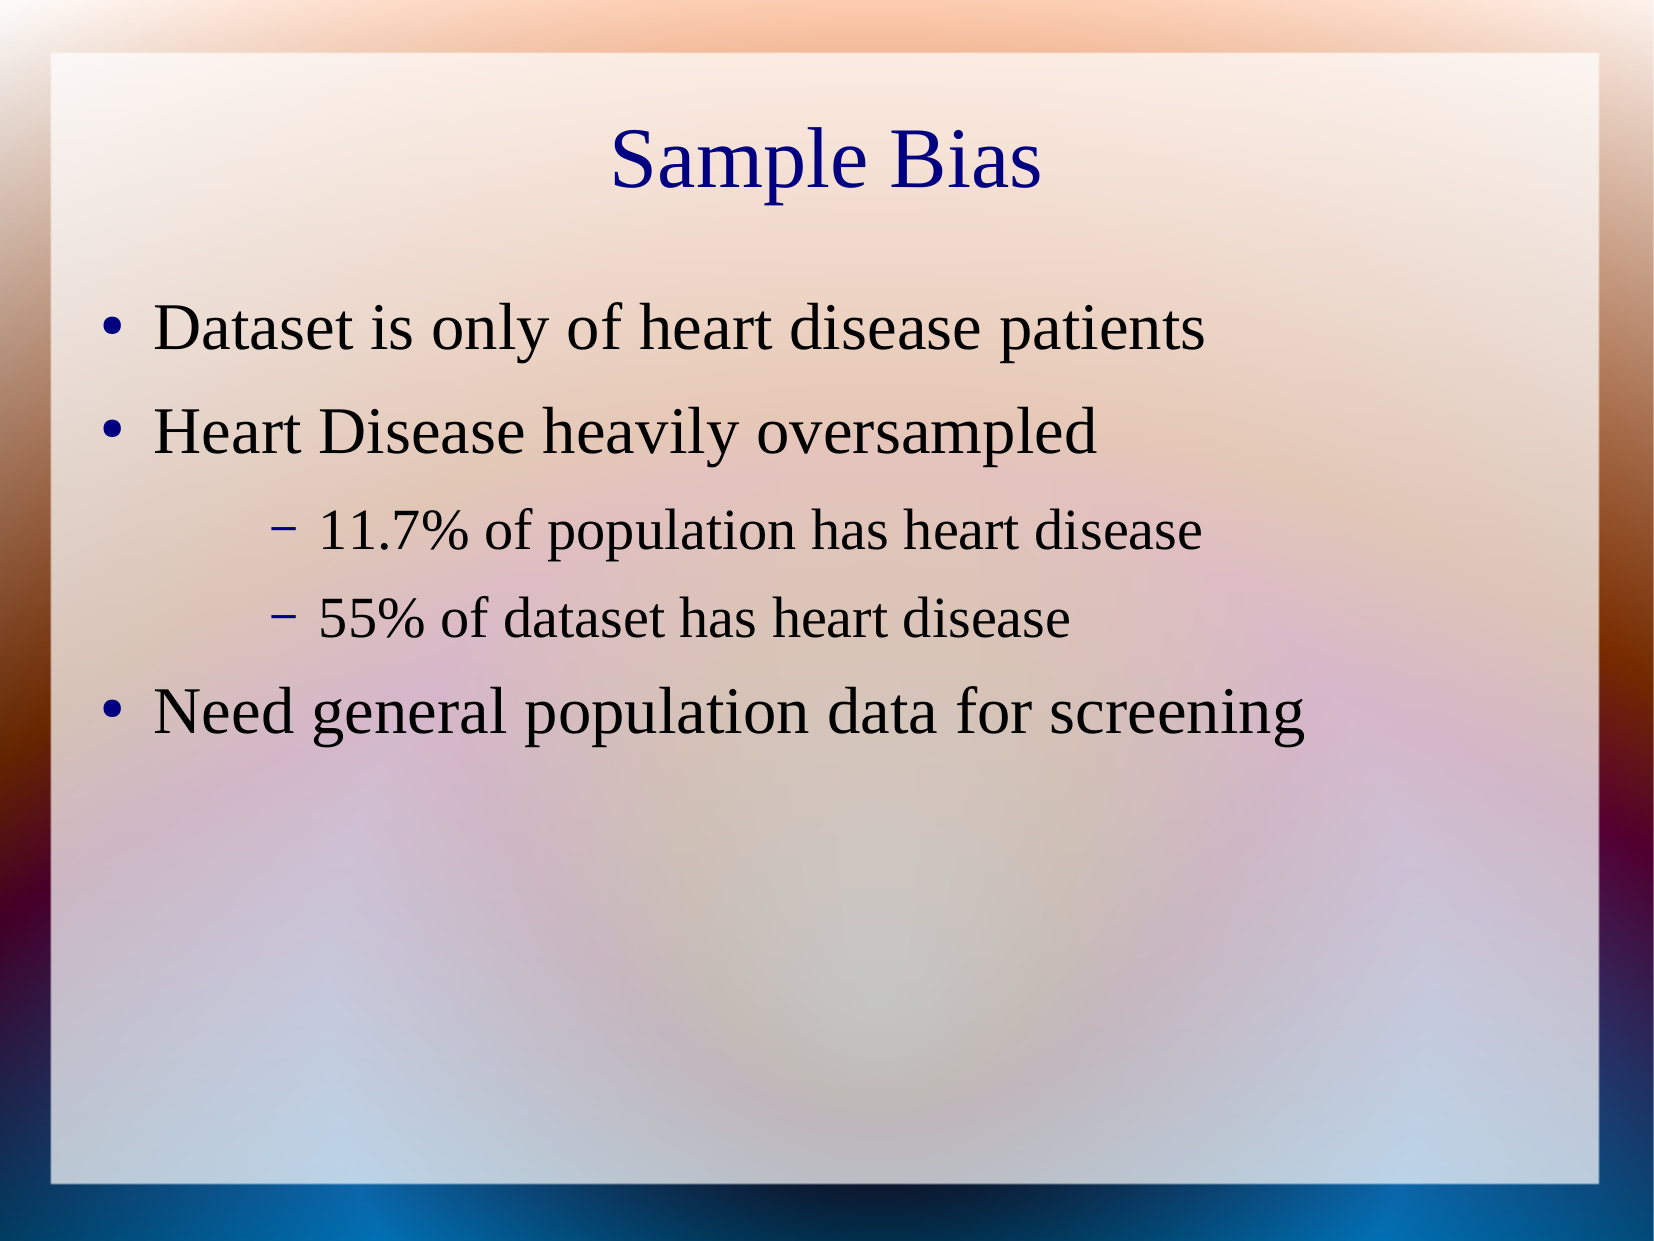

# Sample Bias
Dataset is only of heart disease patients
Heart Disease heavily oversampled
11.7% of population has heart disease
55% of dataset has heart disease
Need general population data for screening